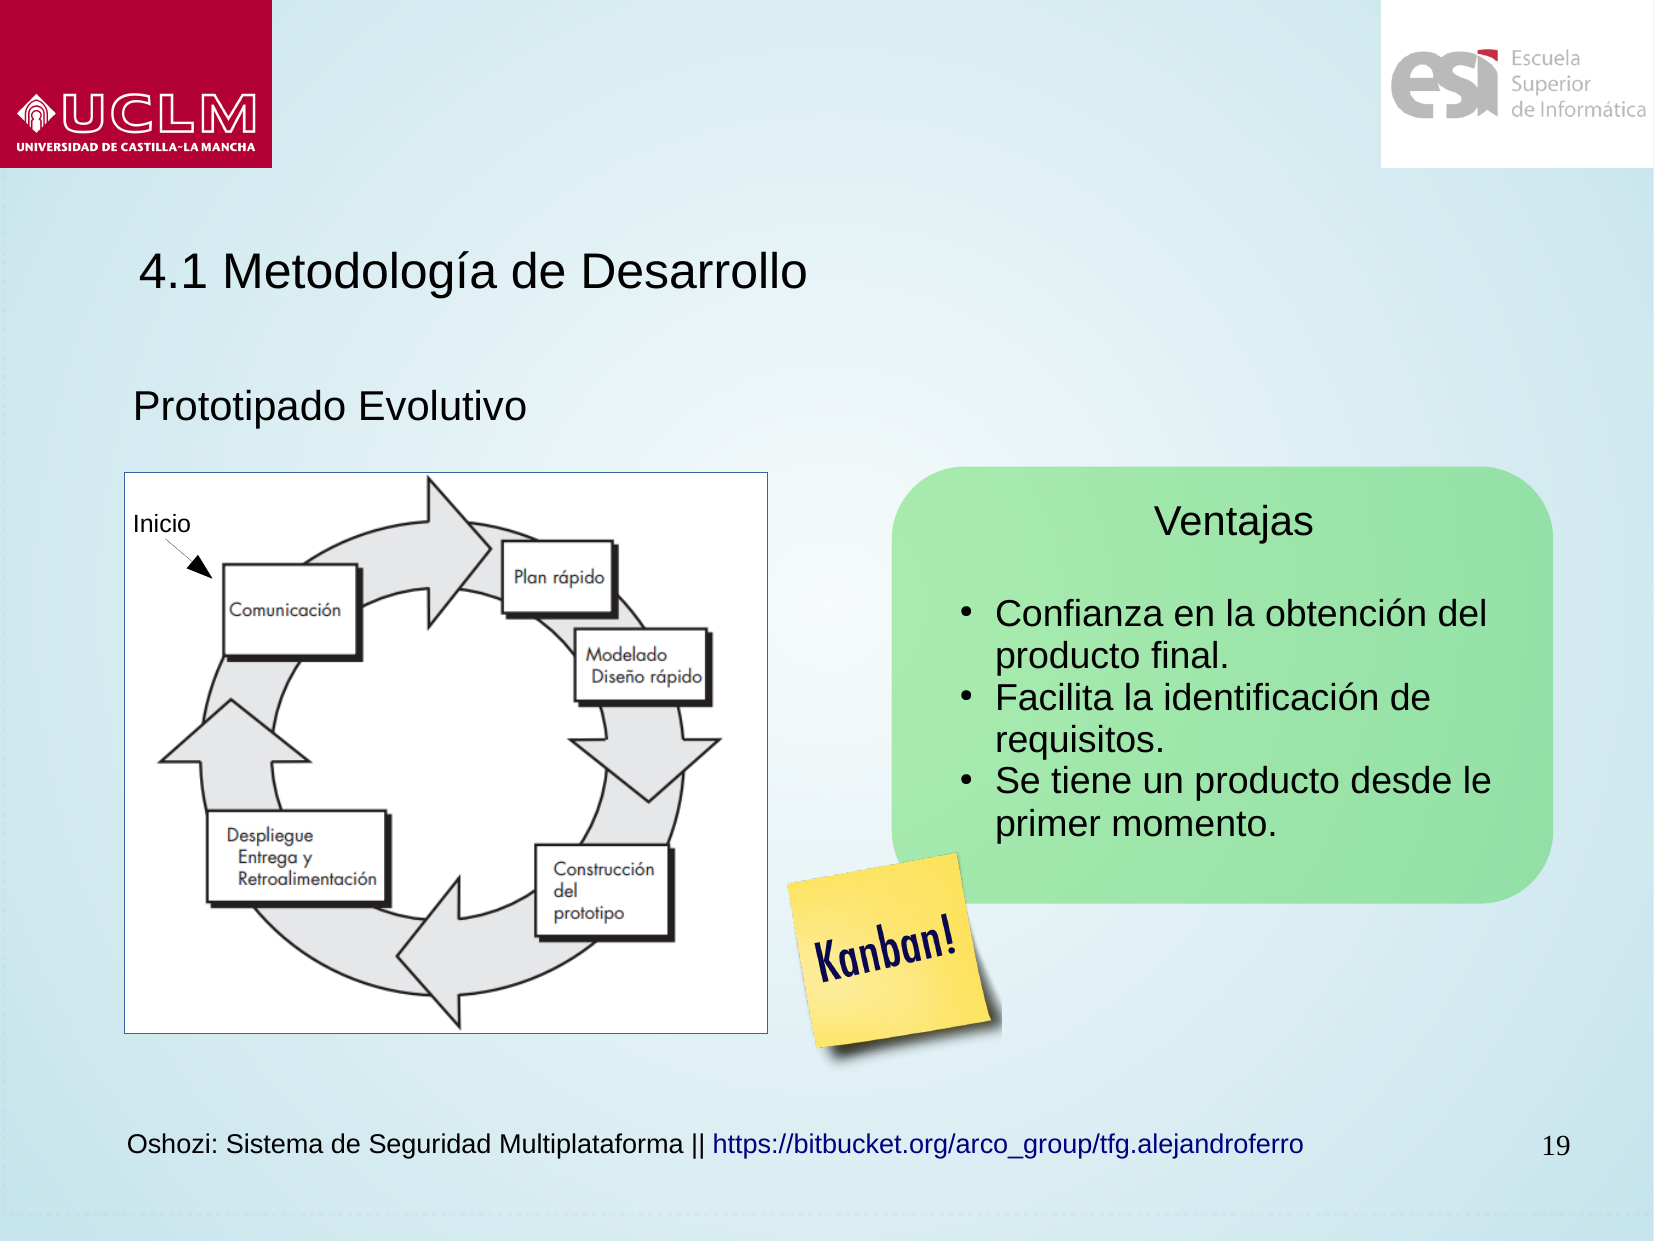

4.1 Metodología de Desarrollo
Prototipado Evolutivo
Ventajas
Inicio
Confianza en la obtención del producto final.
Facilita la identificación de requisitos.
Se tiene un producto desde le primer momento.
Oshozi: Sistema de Seguridad Multiplataforma || https://bitbucket.org/arco_group/tfg.alejandroferro
19